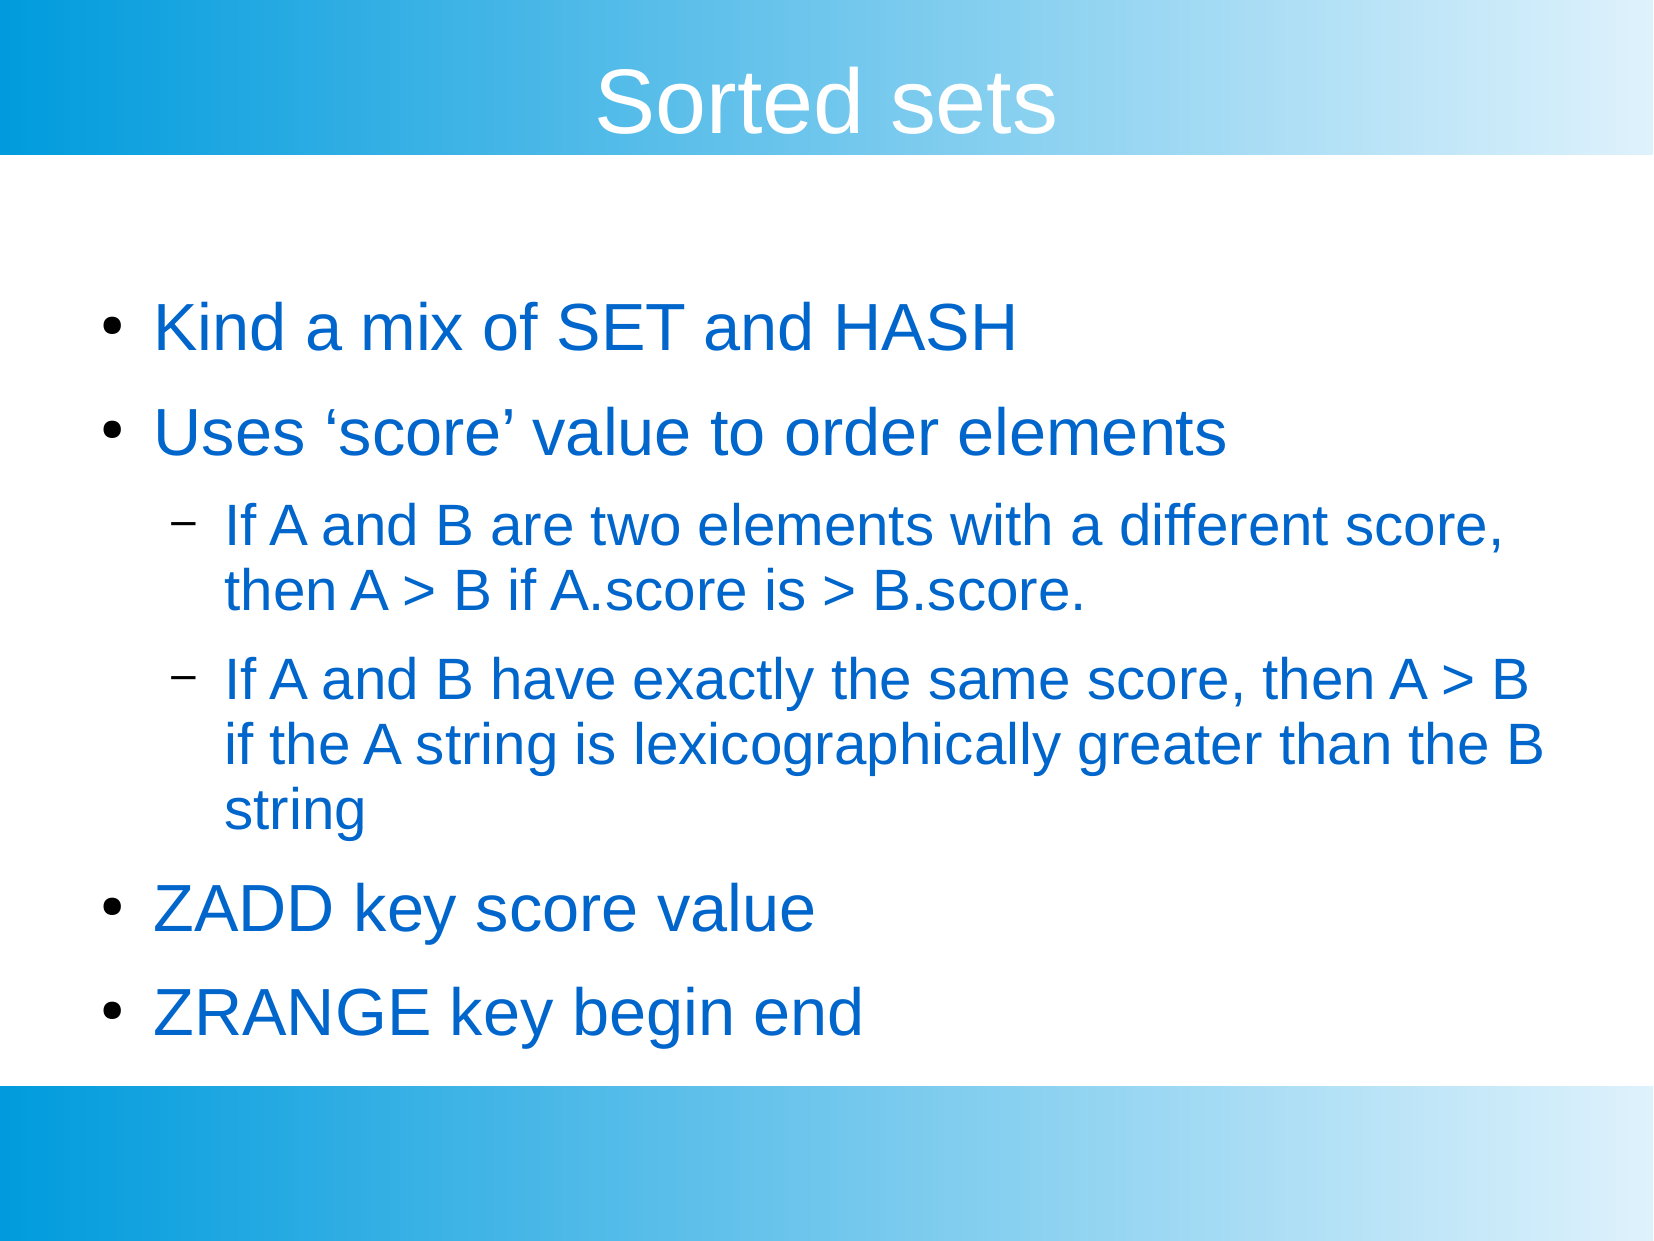

# Sorted sets
Kind a mix of SET and HASH
Uses ‘score’ value to order elements
If A and B are two elements with a different score, then A > B if A.score is > B.score.
If A and B have exactly the same score, then A > B if the A string is lexicographically greater than the B string
ZADD key score value
ZRANGE key begin end